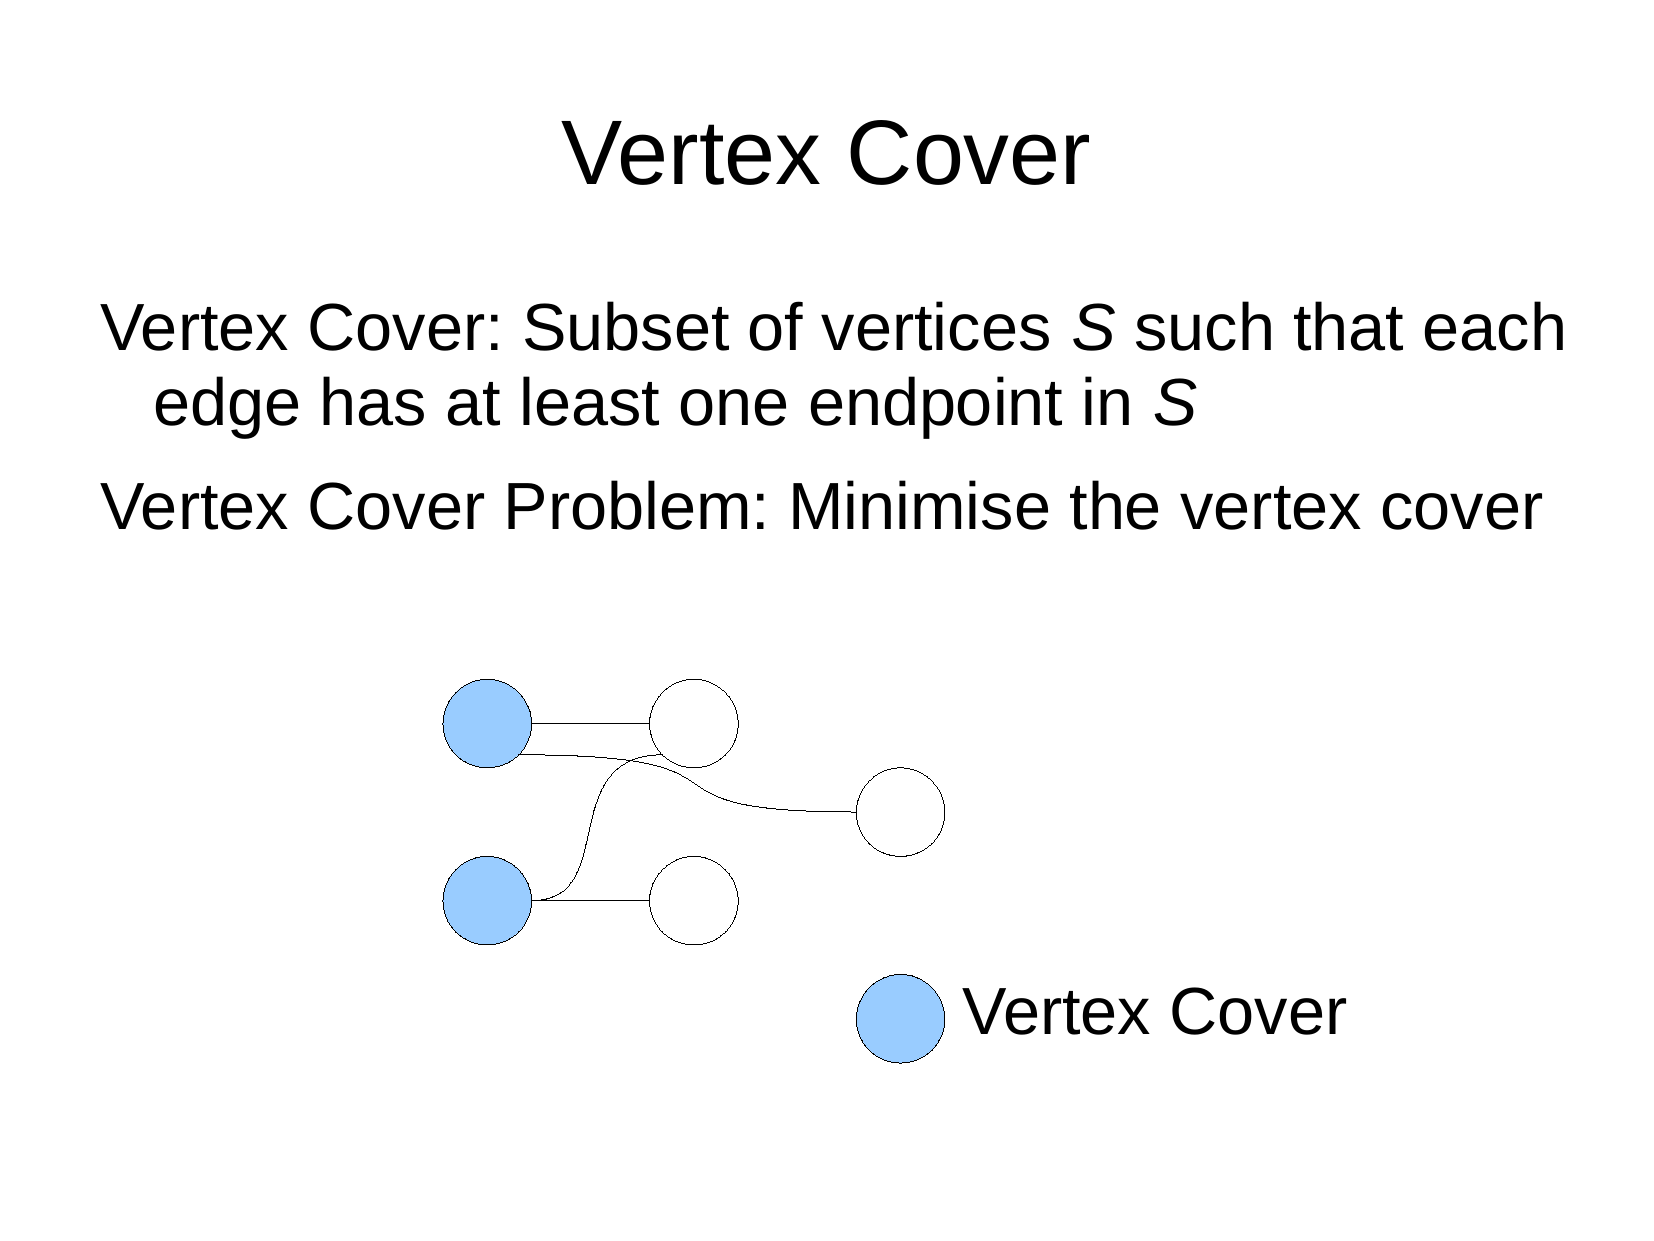

# Vertex Cover
Vertex Cover: Subset of vertices S such that each edge has at least one endpoint in S
Vertex Cover Problem: Minimise the vertex cover
Vertex Cover